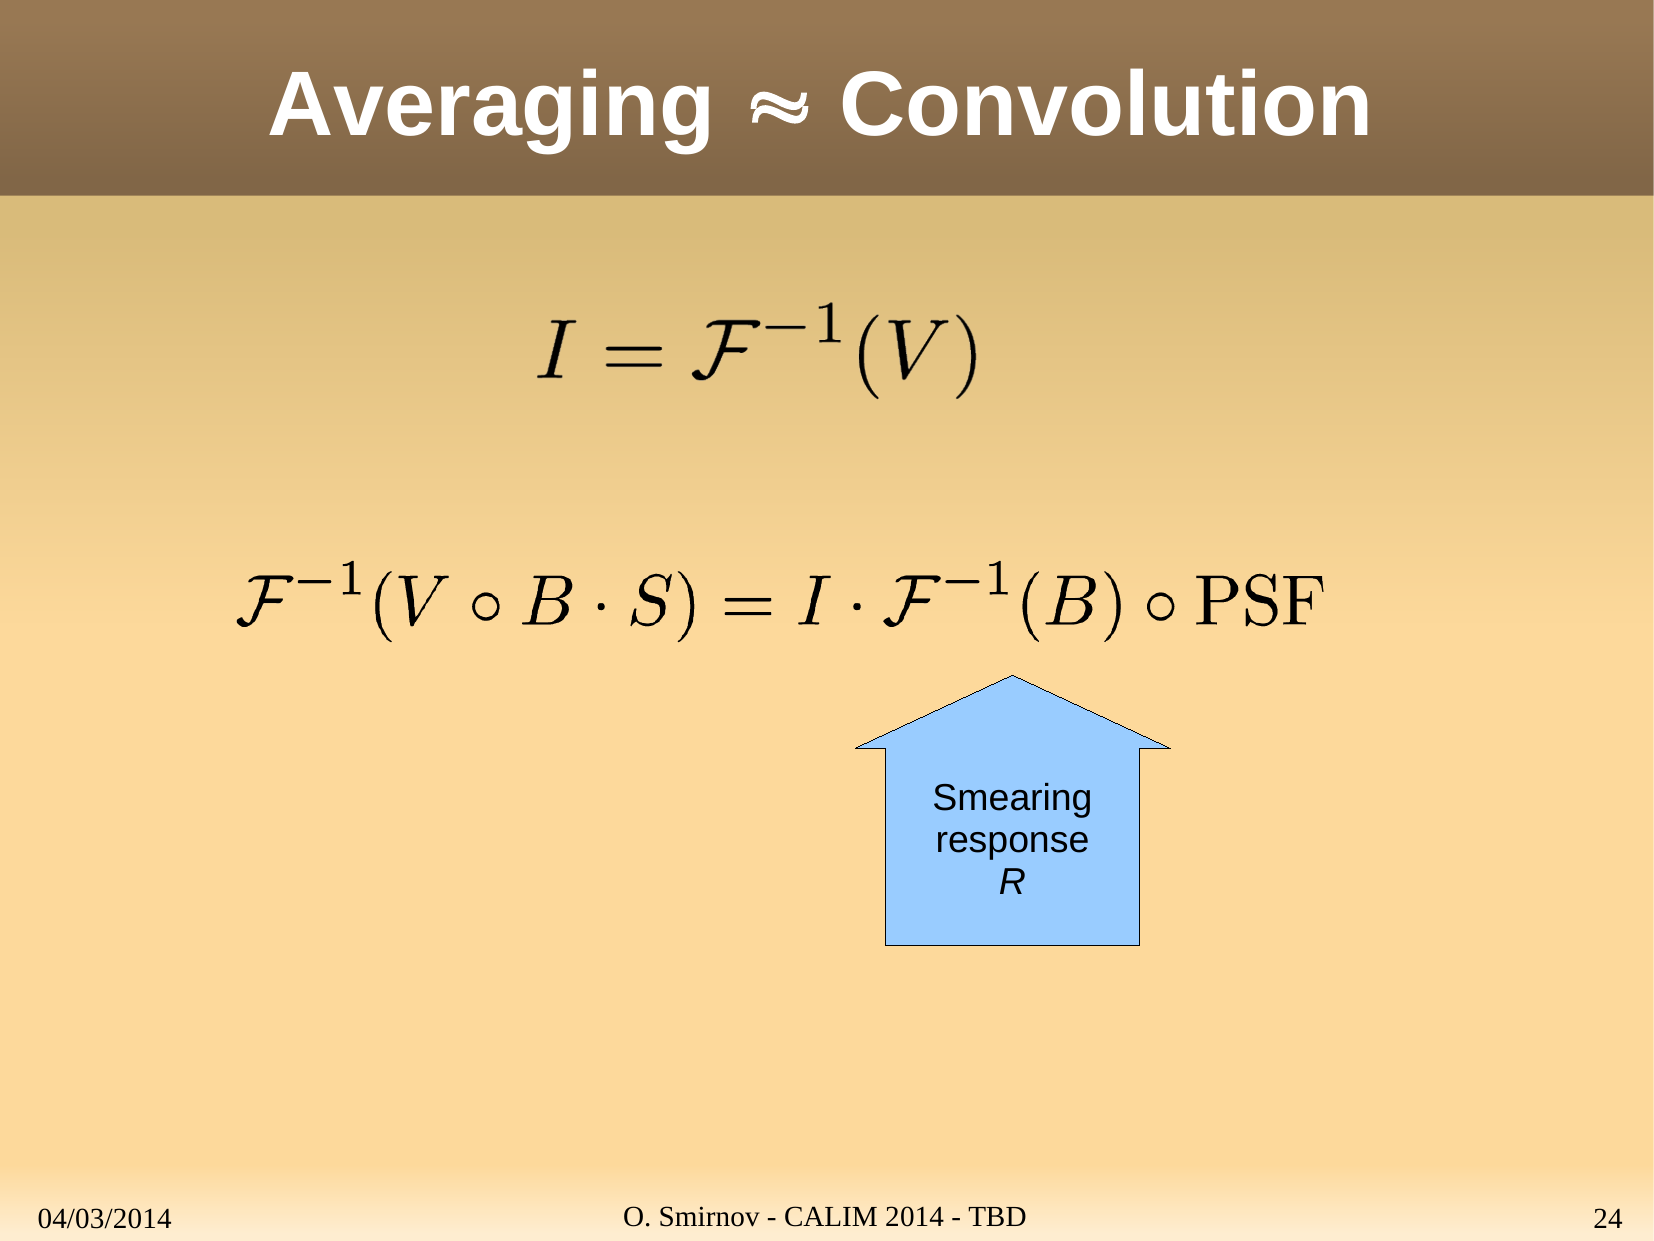

# Averaging ≈ Convolution
Smearing
response
R
O. Smirnov - CALIM 2014 - TBD
04/03/2014
24